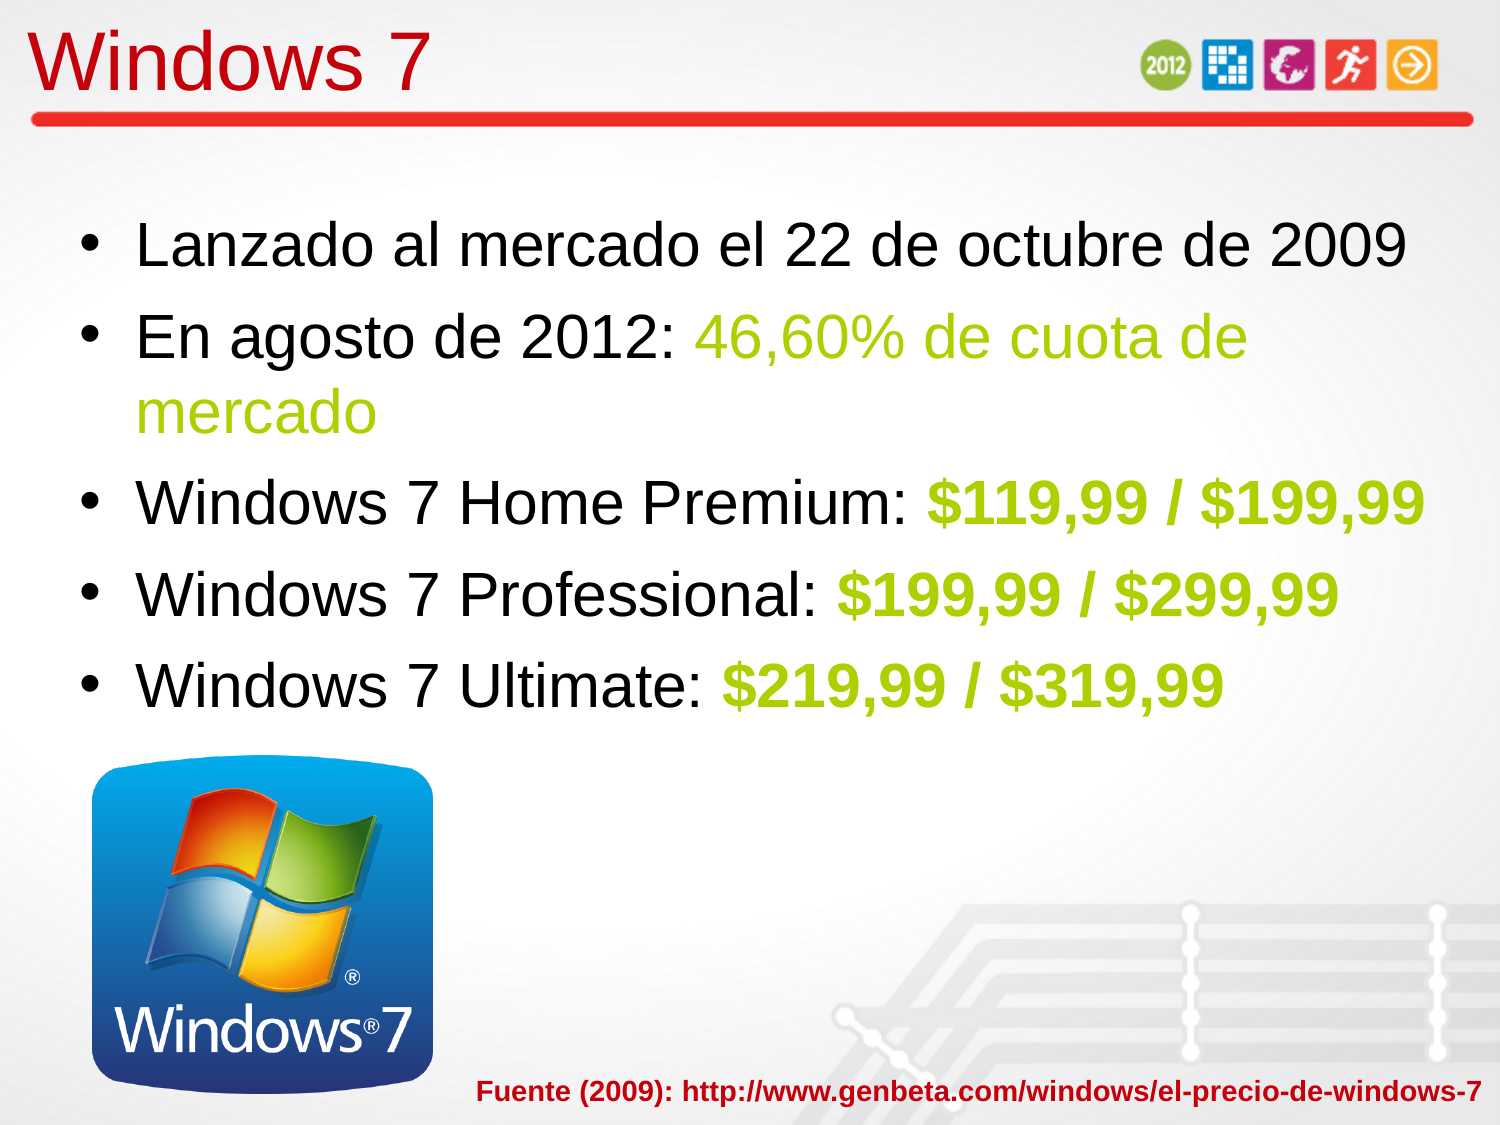

# Windows 7
Lanzado al mercado el 22 de octubre de 2009
En agosto de 2012: 46,60% de cuota de mercado
Windows 7 Home Premium: $119,99 / $199,99
Windows 7 Professional: $199,99 / $299,99
Windows 7 Ultimate: $219,99 / $319,99
Fuente (2009): http://www.genbeta.com/windows/el-precio-de-windows-7